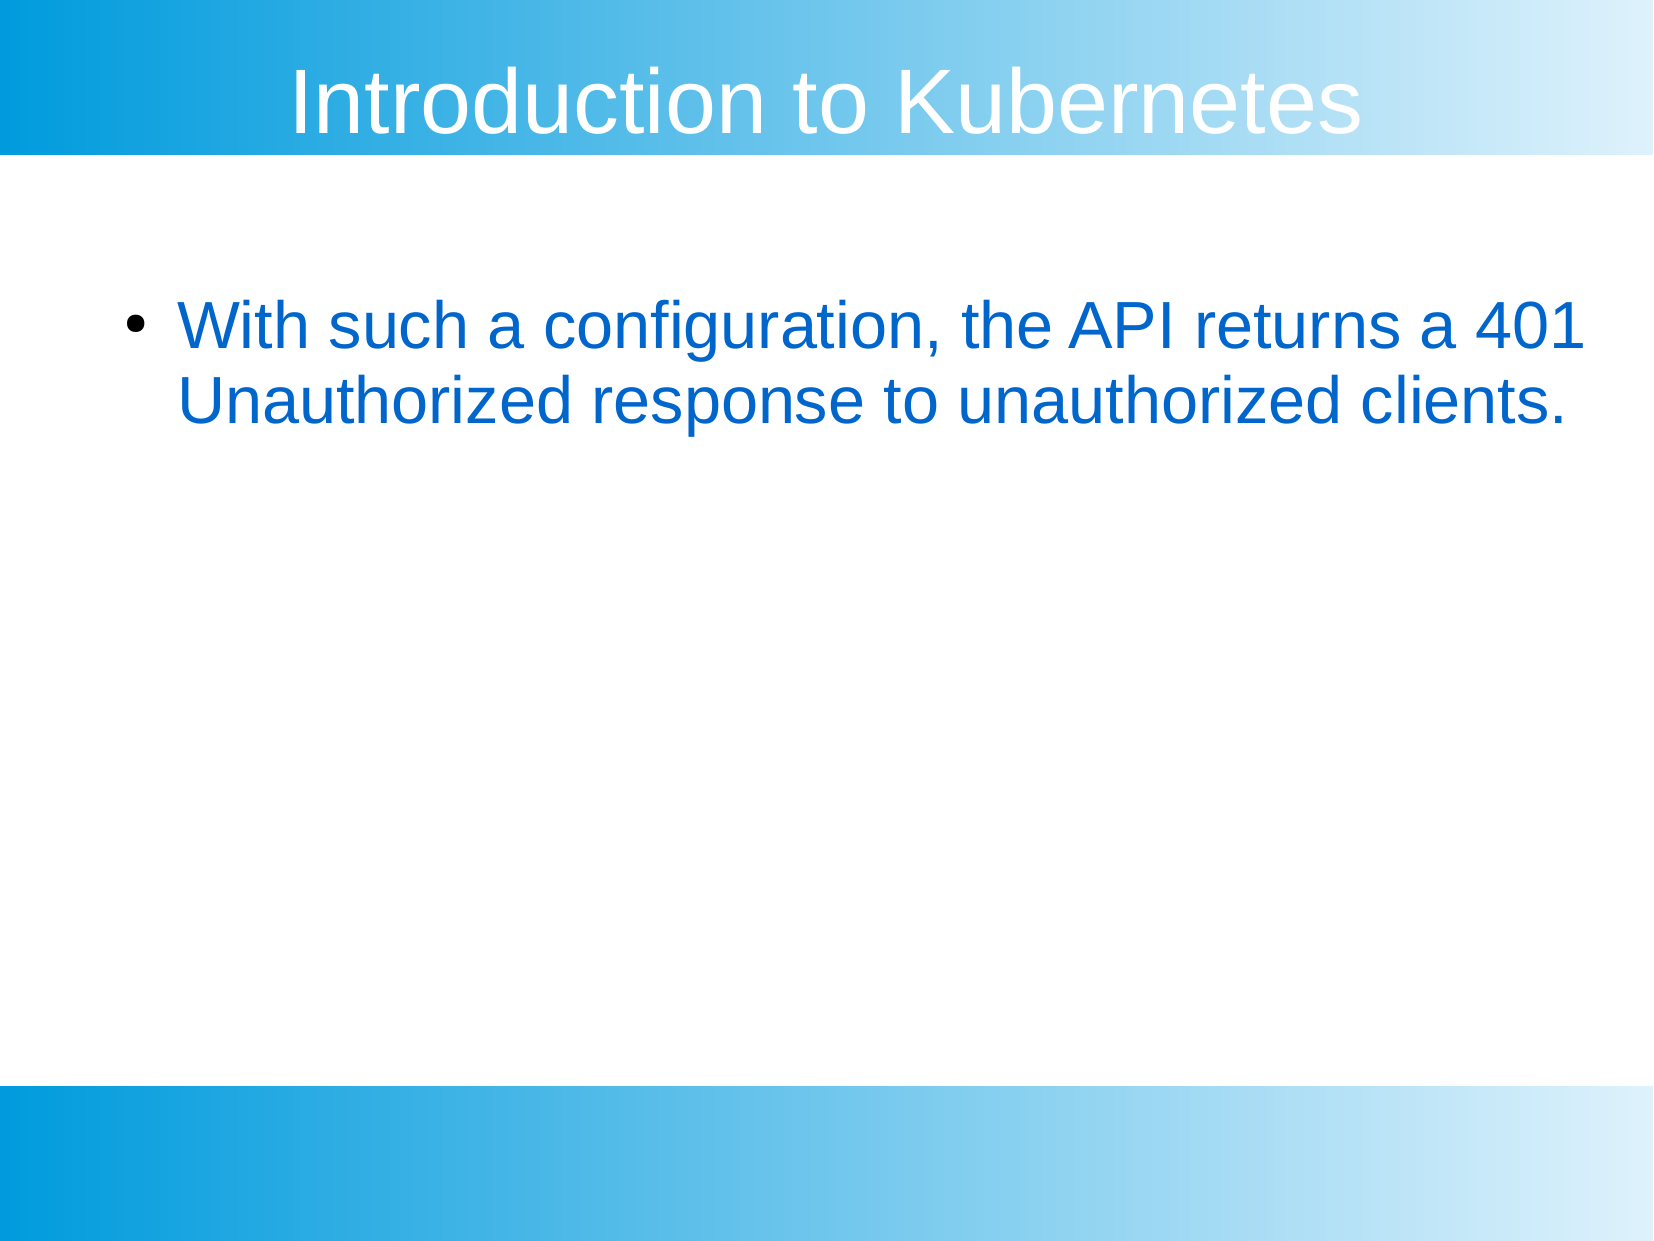

# Introduction to Kubernetes
With such a configuration, the API returns a 401 Unauthorized response to unauthorized clients.